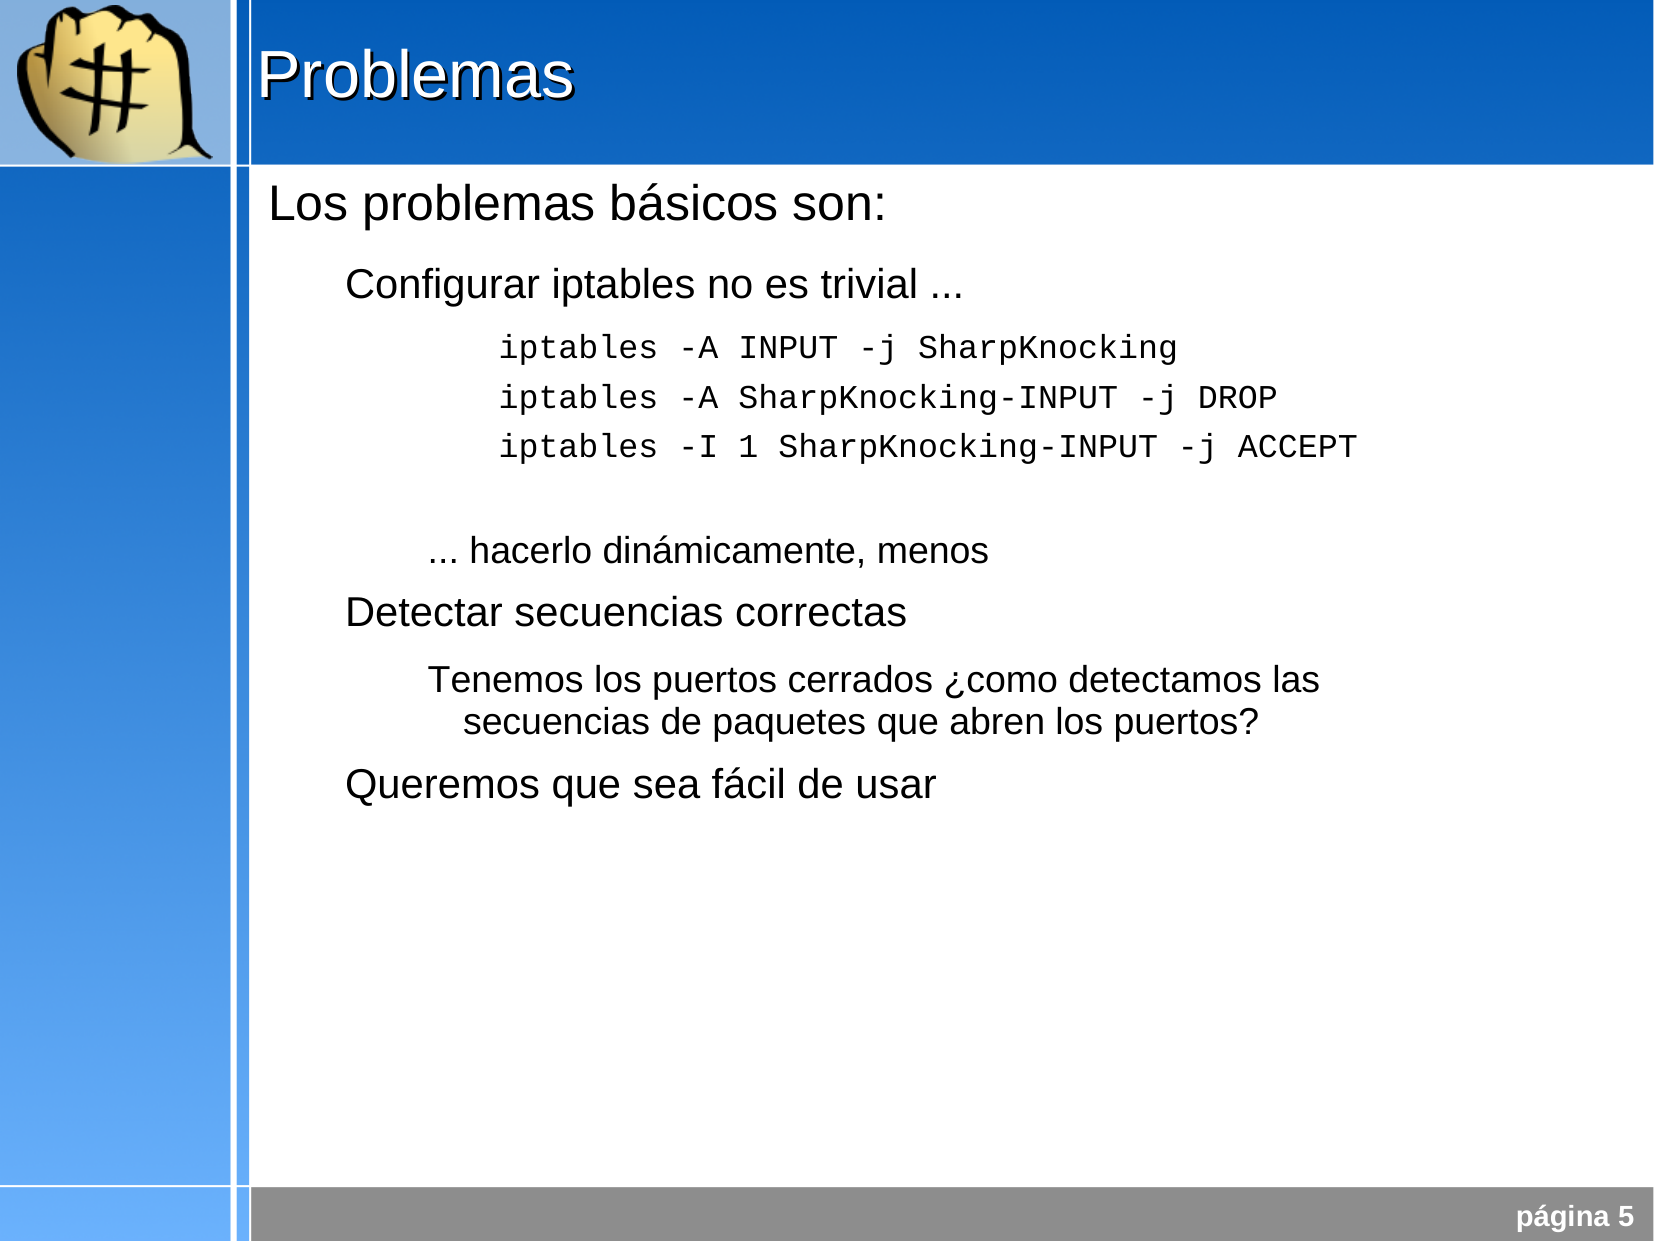

# Problemas
Los problemas básicos son:
Configurar iptables no es trivial ...
iptables -A INPUT -j SharpKnocking
iptables -A SharpKnocking-INPUT -j DROP
iptables -I 1 SharpKnocking-INPUT -j ACCEPT
... hacerlo dinámicamente, menos
Detectar secuencias correctas
Tenemos los puertos cerrados ¿como detectamos las secuencias de paquetes que abren los puertos?
Queremos que sea fácil de usar